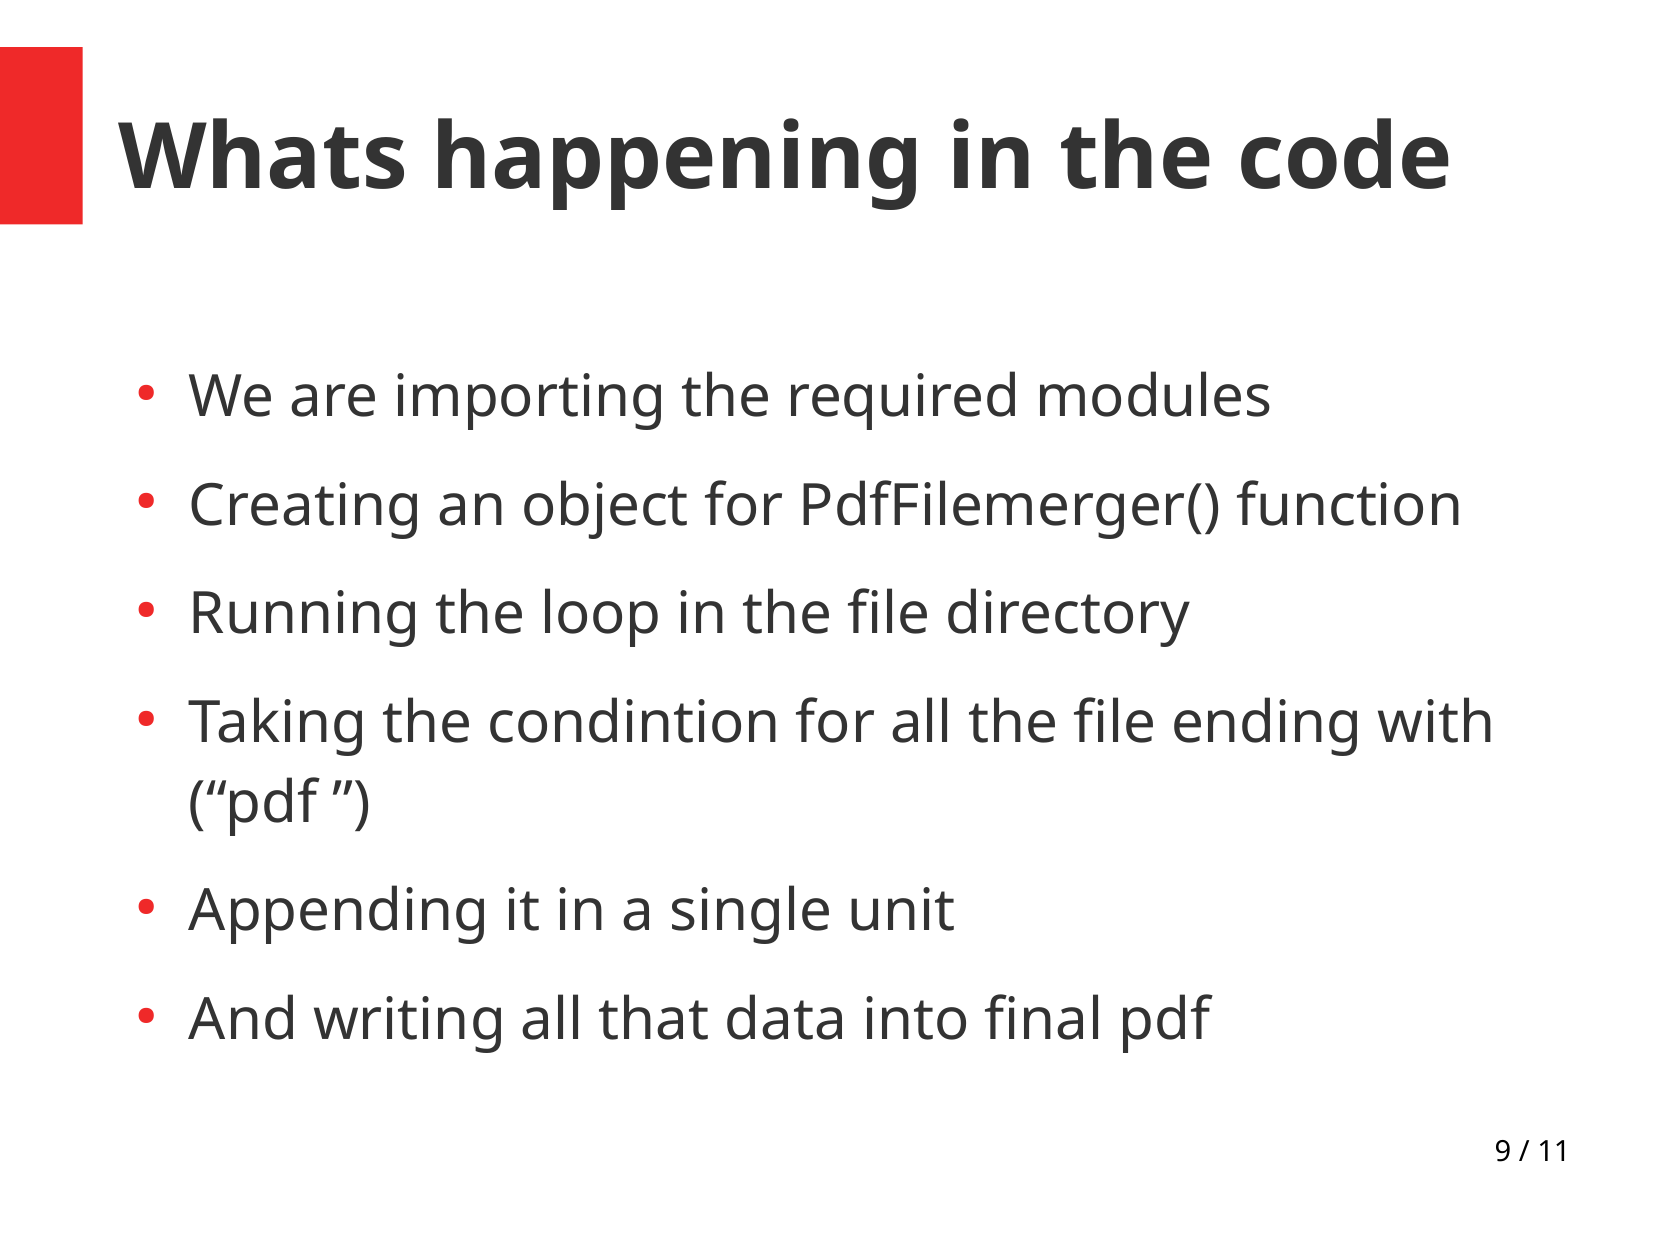

# Whats happening in the code
We are importing the required modules
Creating an object for PdfFilemerger() function
Running the loop in the file directory
Taking the condintion for all the file ending with (“pdf ”)
Appending it in a single unit
And writing all that data into final pdf
9